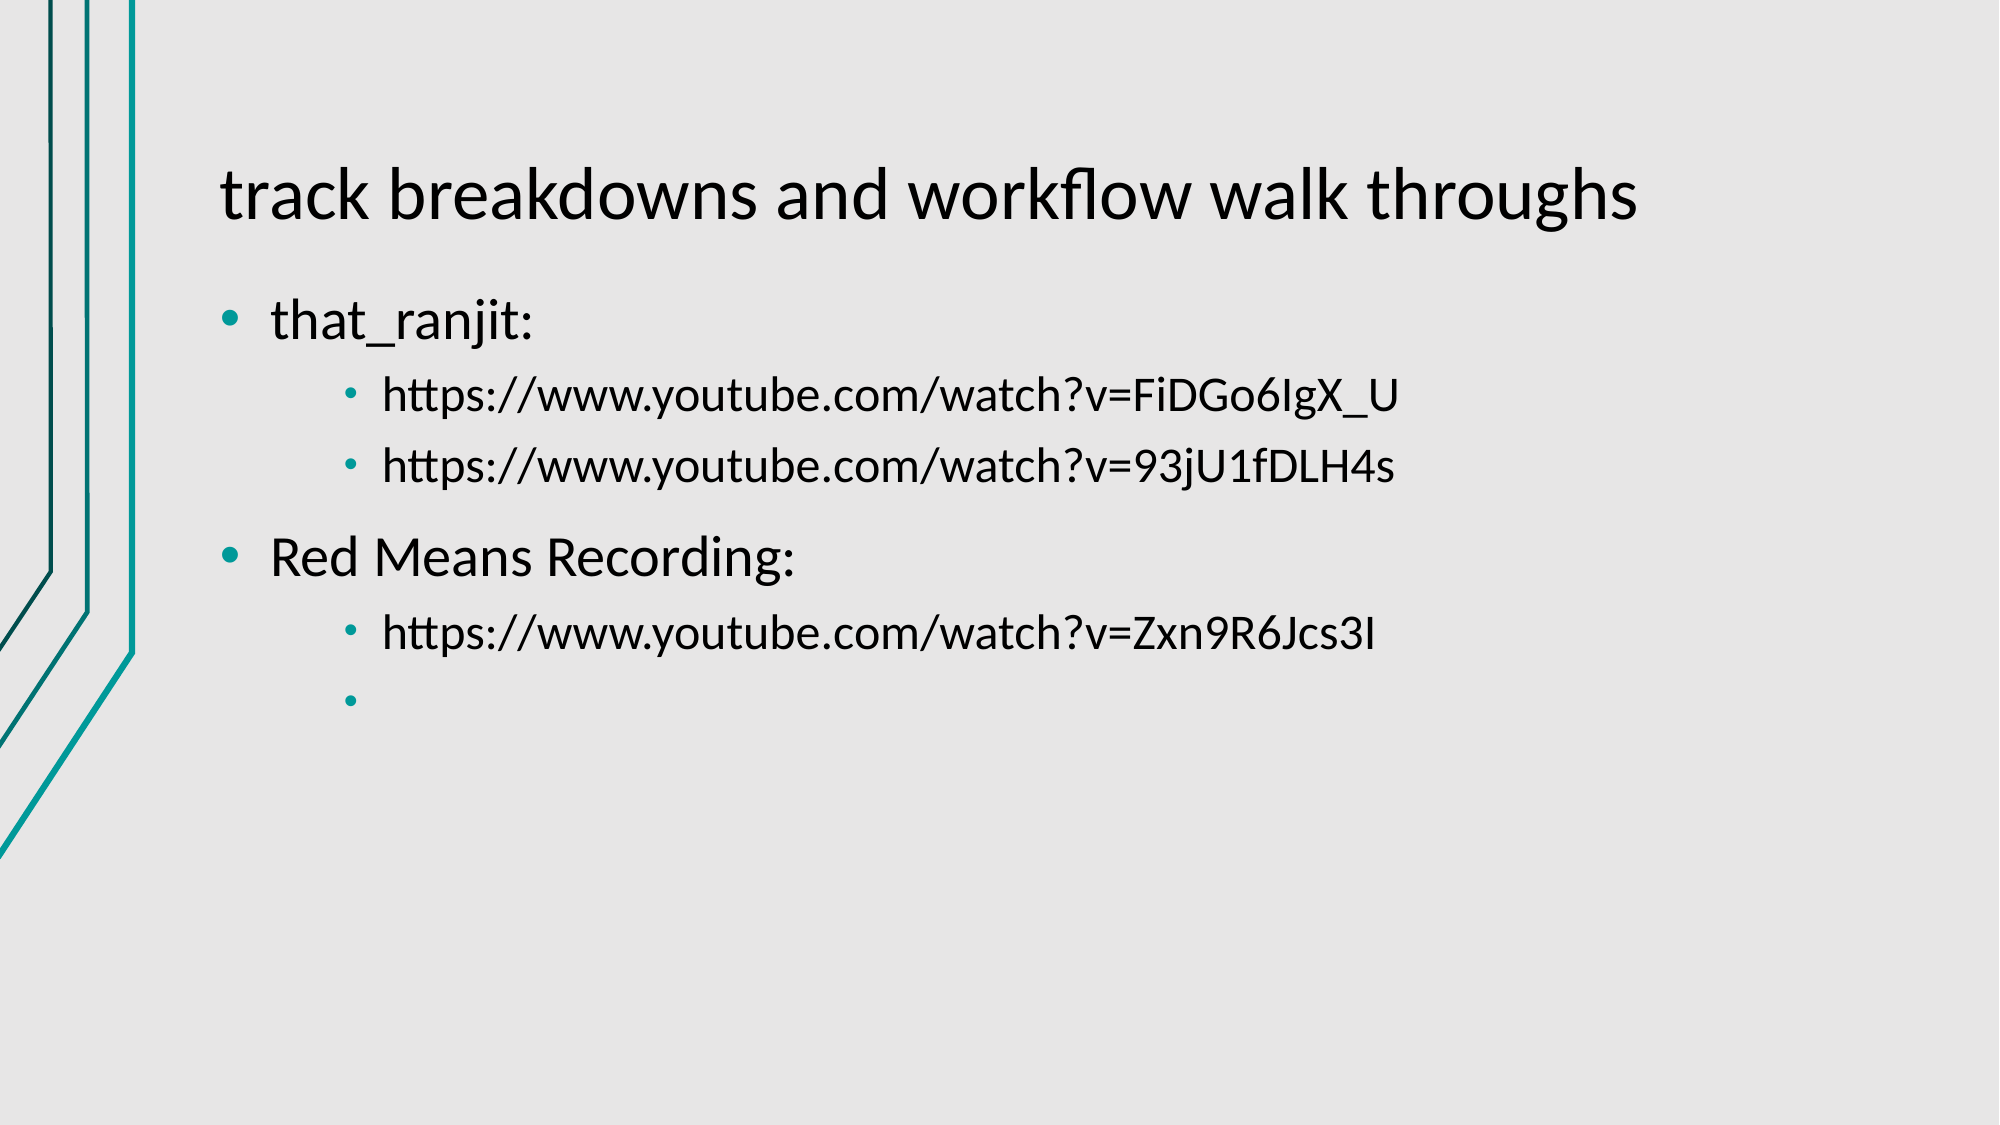

# track breakdowns and workflow walk throughs
that_ranjit:
https://www.youtube.com/watch?v=FiDGo6IgX_U
https://www.youtube.com/watch?v=93jU1fDLH4s
Red Means Recording:
https://www.youtube.com/watch?v=Zxn9R6Jcs3I